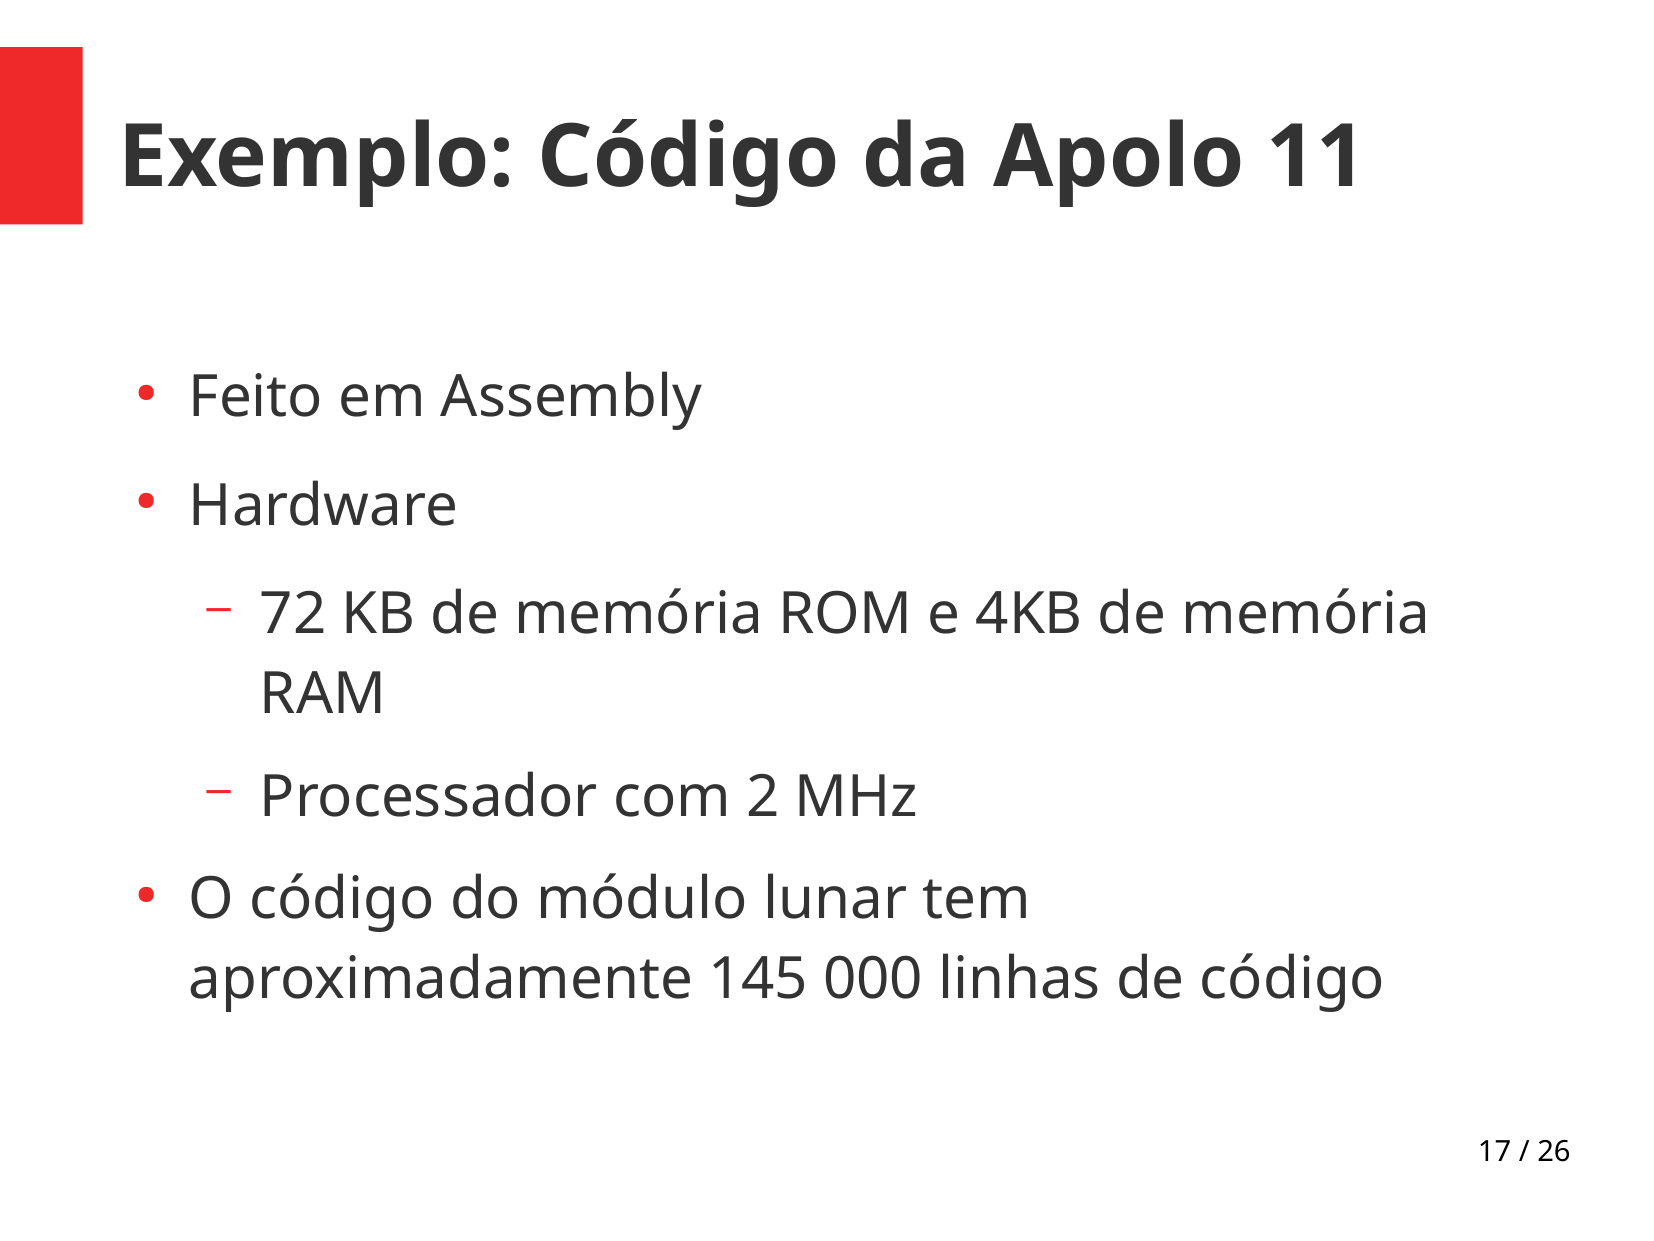

# Exemplo: Código da Apolo 11
Feito em Assembly
Hardware
72 KB de memória ROM e 4KB de memória RAM
Processador com 2 MHz
O código do módulo lunar tem aproximadamente 145 000 linhas de código
17